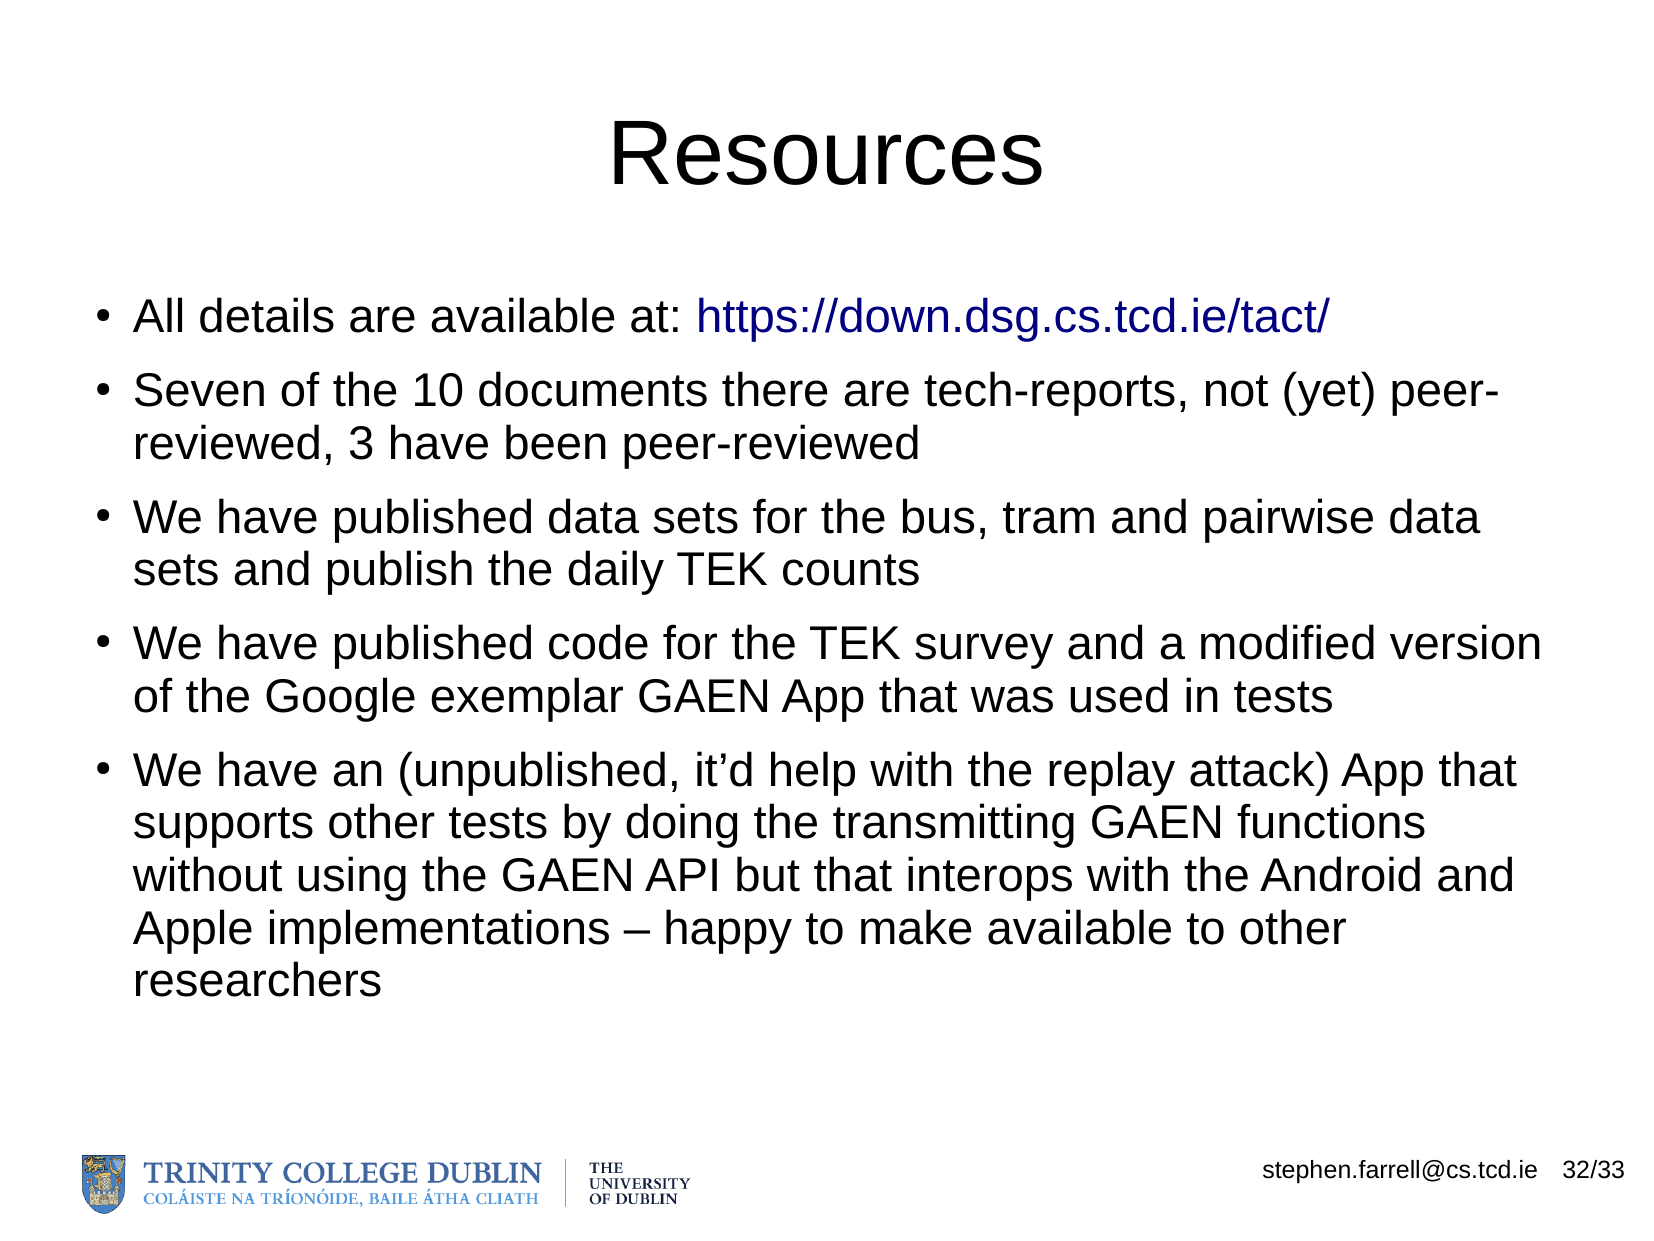

# Resources
All details are available at: https://down.dsg.cs.tcd.ie/tact/
Seven of the 10 documents there are tech-reports, not (yet) peer-reviewed, 3 have been peer-reviewed
We have published data sets for the bus, tram and pairwise data sets and publish the daily TEK counts
We have published code for the TEK survey and a modified version of the Google exemplar GAEN App that was used in tests
We have an (unpublished, it’d help with the replay attack) App that supports other tests by doing the transmitting GAEN functions without using the GAEN API but that interops with the Android and Apple implementations – happy to make available to other researchers